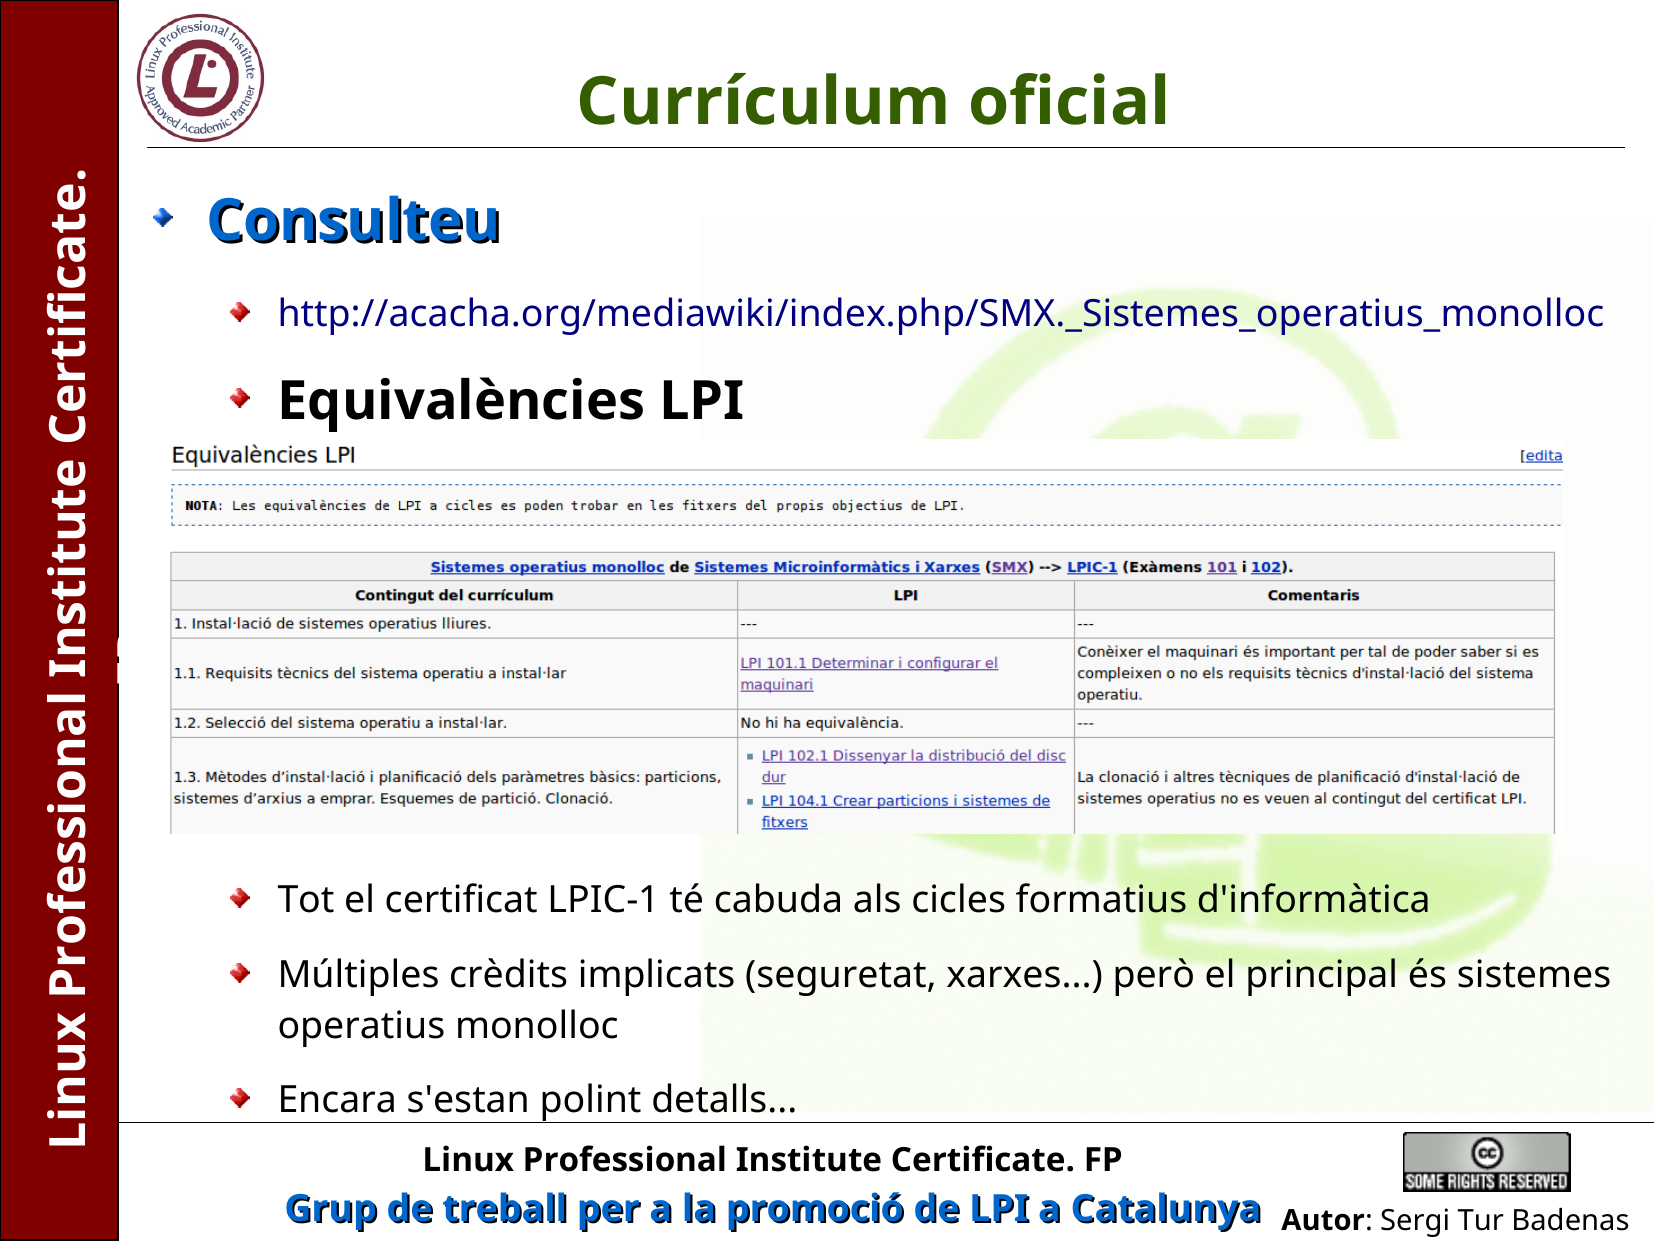

# Currículum oficial
Consulteu
http://acacha.org/mediawiki/index.php/SMX._Sistemes_operatius_monolloc
Equivalències LPI
Tot el certificat LPIC-1 té cabuda als cicles formatius d'informàtica
Múltiples crèdits implicats (seguretat, xarxes...) però el principal és sistemes operatius monolloc
Encara s'estan polint detalls...